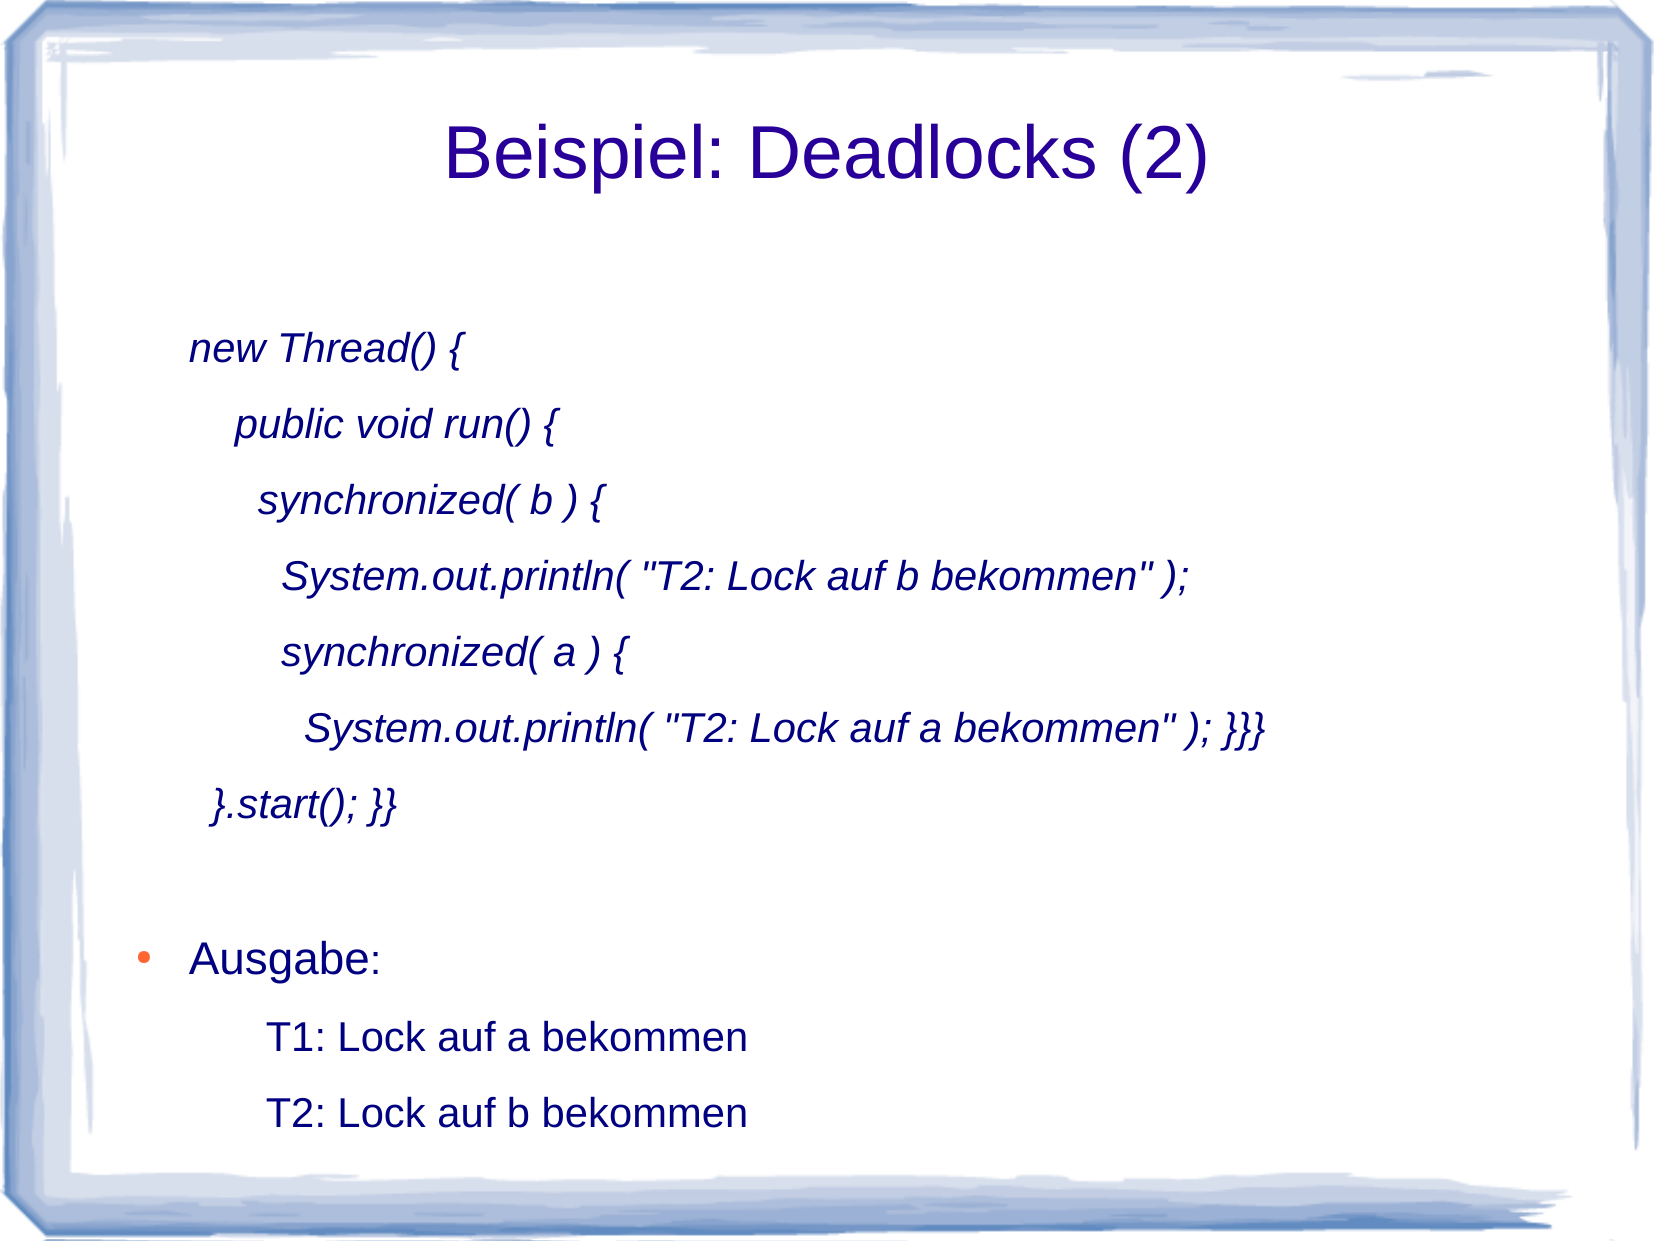

# Beispiel: Deadlocks (2)
new Thread() {
 public void run() {
 synchronized( b ) {
 System.out.println( "T2: Lock auf b bekommen" );
 synchronized( a ) {
 System.out.println( "T2: Lock auf a bekommen" ); }}}
 }.start(); }}
Ausgabe:
 		T1: Lock auf a bekommen
 		T2: Lock auf b bekommen